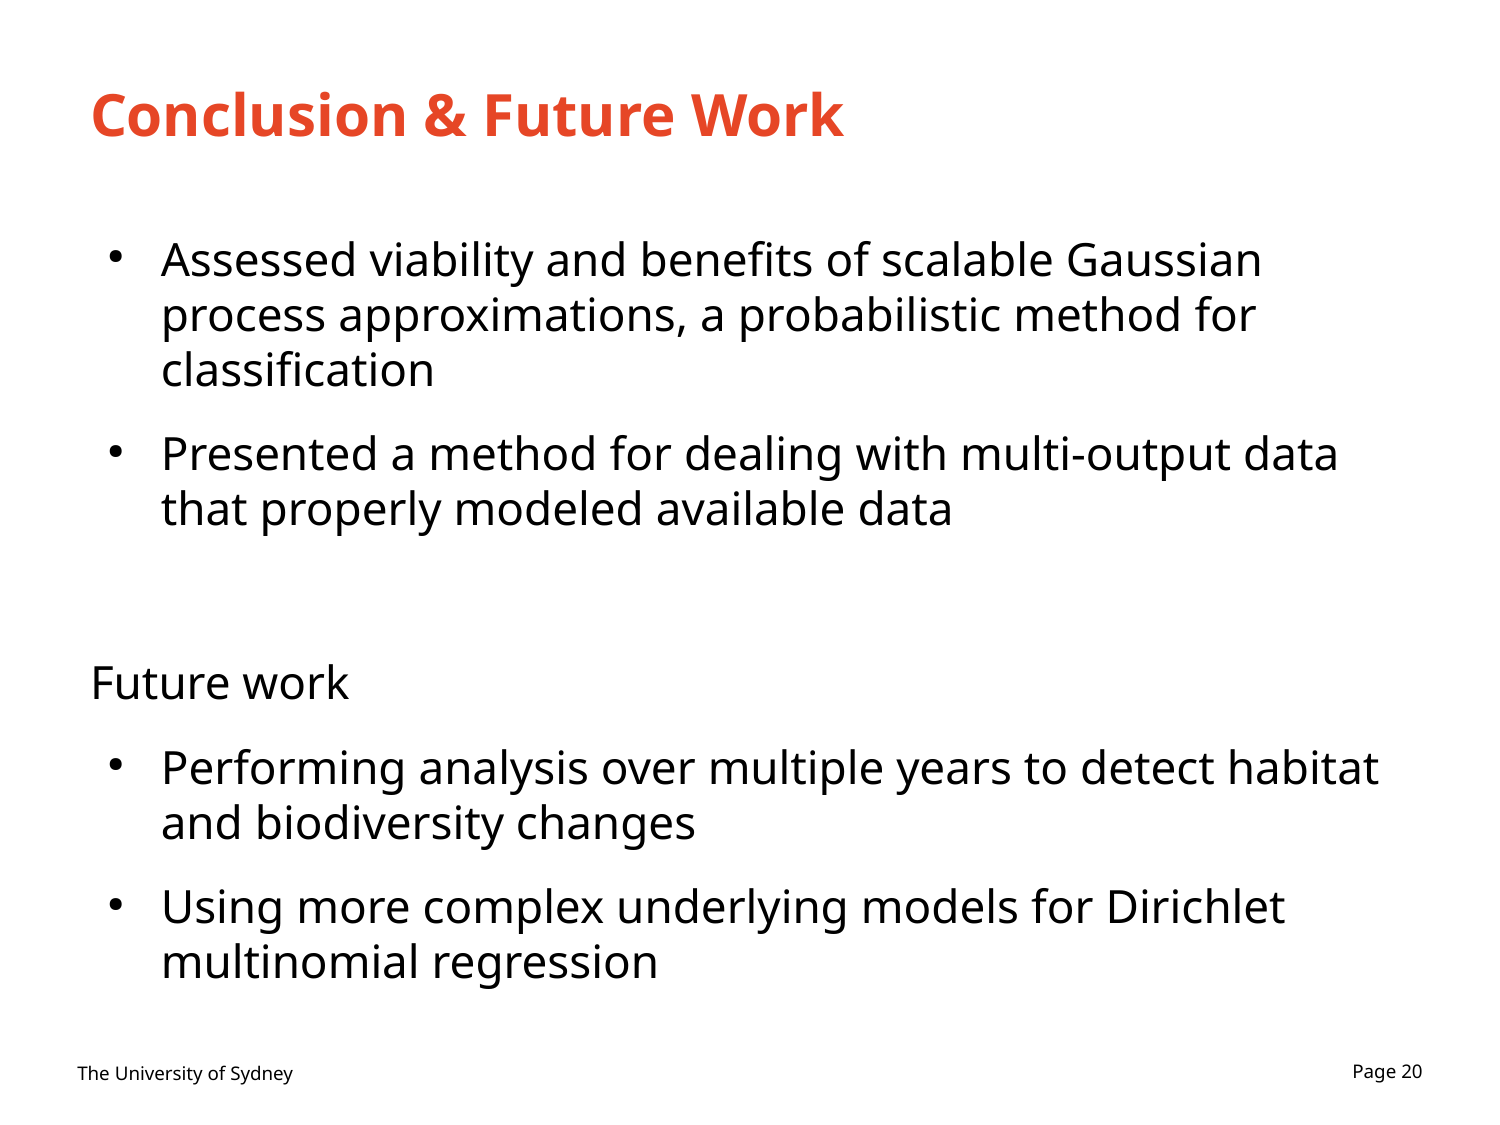

# Conclusion & Future Work
Assessed viability and benefits of scalable Gaussian process approximations, a probabilistic method for classification
Presented a method for dealing with multi-output data that properly modeled available data
Future work
Performing analysis over multiple years to detect habitat and biodiversity changes
Using more complex underlying models for Dirichlet multinomial regression